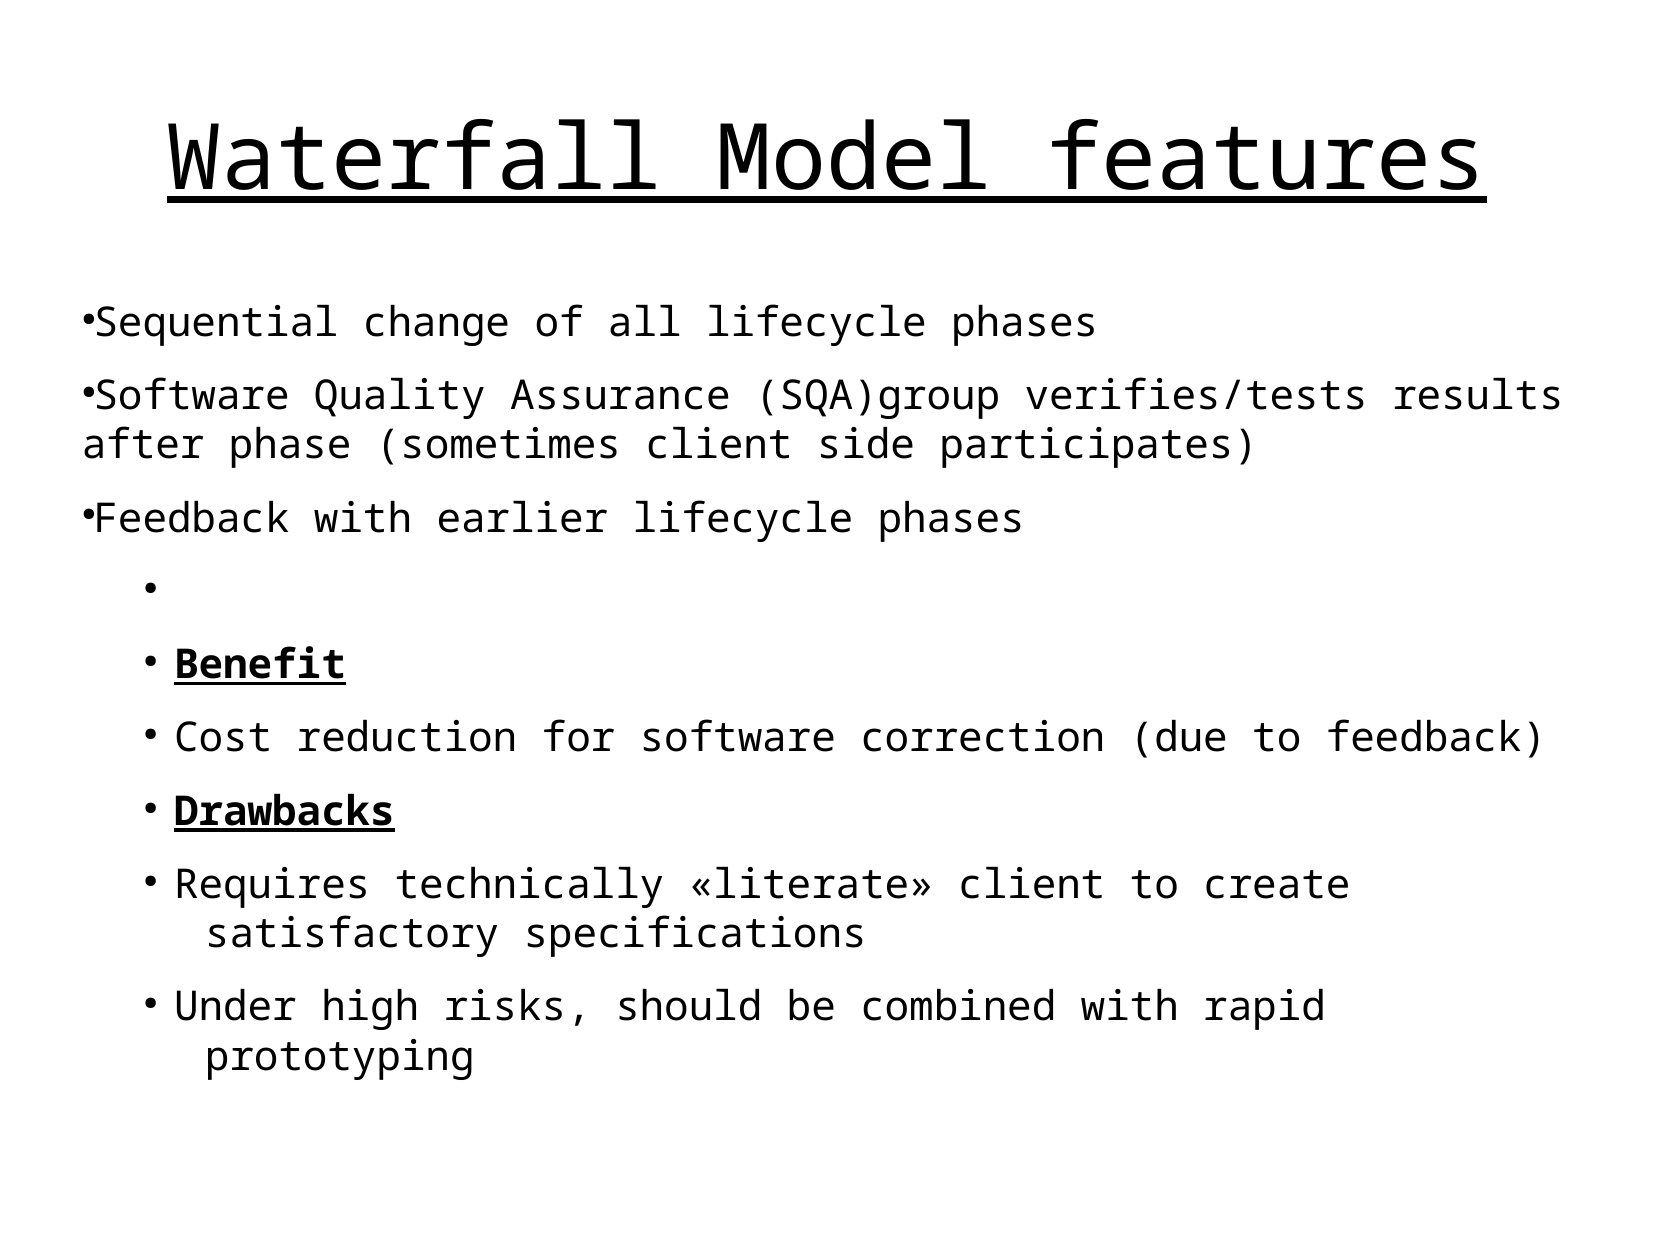

# Waterfall Model features
Sequential change of all lifecycle phases
Software Quality Assurance (SQA)group verifies/tests results after phase (sometimes client side participates)
Feedback with earlier lifecycle phases
Benefit
Cost reduction for software correction (due to feedback)
Drawbacks
Requires technically «literate» client to create satisfactory specifications
Under high risks, should be combined with rapid prototyping